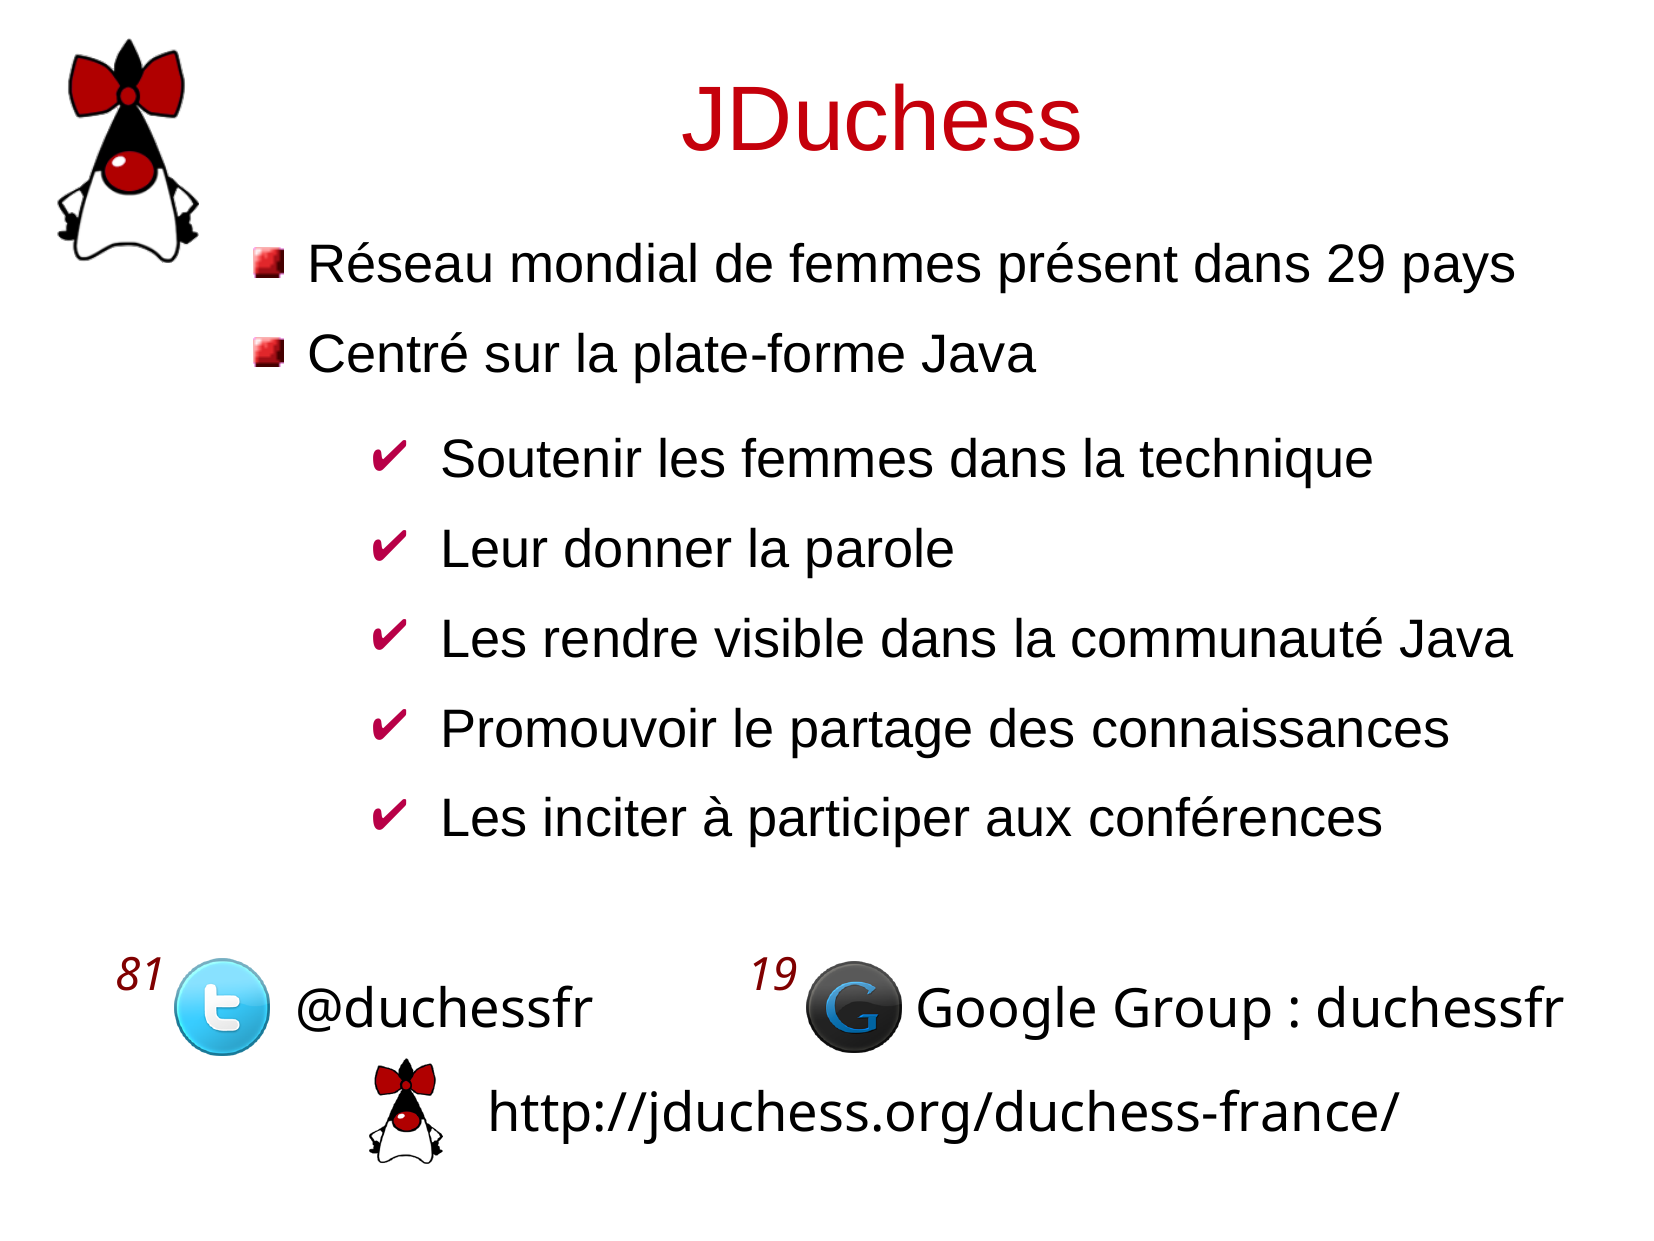

# JDuchess
Réseau mondial de femmes présent dans 29 pays
Centré sur la plate-forme Java
 Soutenir les femmes dans la technique
 Leur donner la parole
 Les rendre visible dans la communauté Java
 Promouvoir le partage des connaissances
 Les inciter à participer aux conférences
81
19
Google Group : duchessfr
@duchessfr
http://jduchess.org/duchess-france/